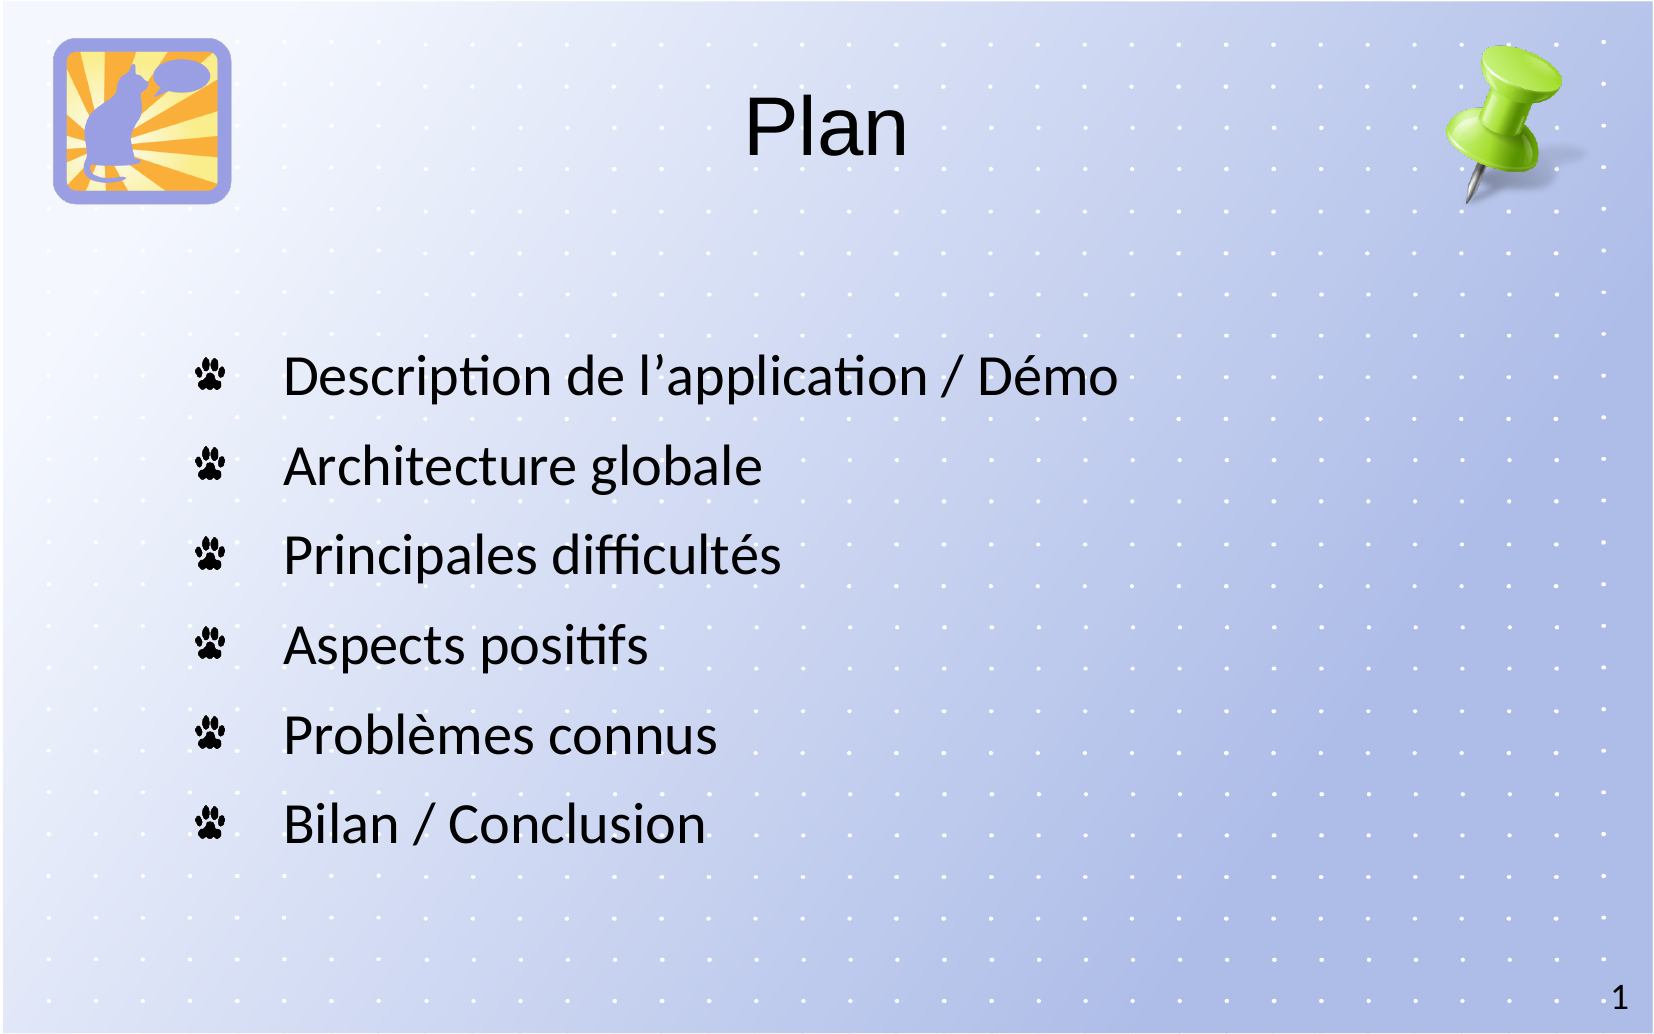

# Plan
 Description de l’application / Démo
 Architecture globale
 Principales difficultés
 Aspects positifs
 Problèmes connus
 Bilan / Conclusion
1